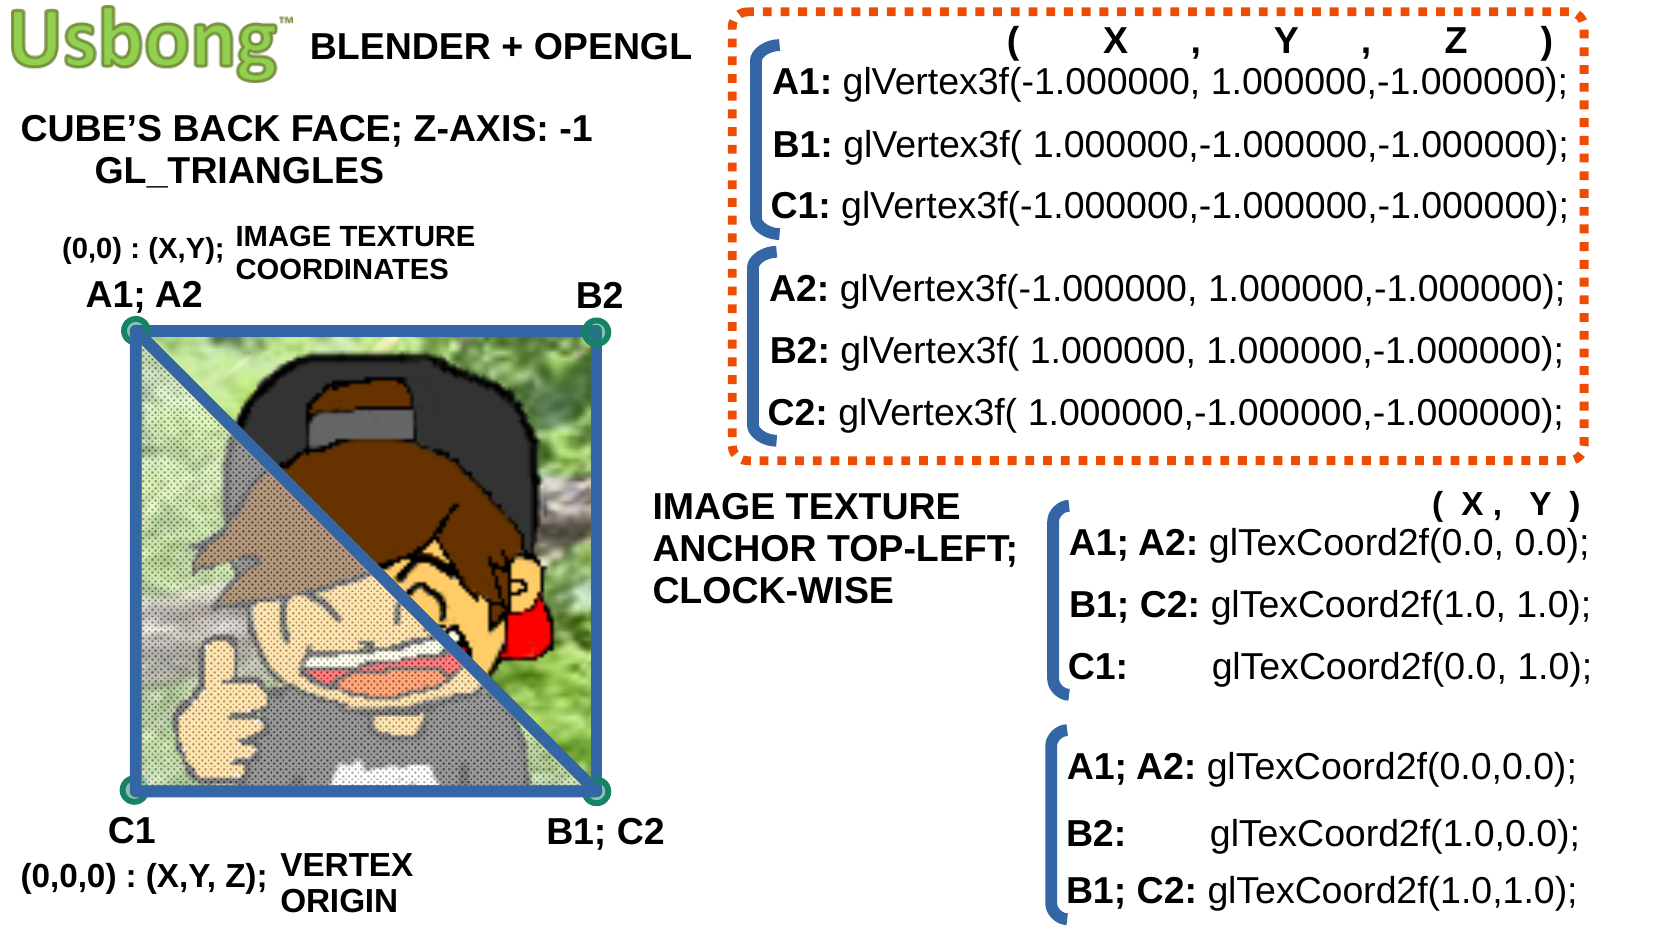

( X , Y , Z )
BLENDER + OPENGL
A1: glVertex3f(-1.000000, 1.000000,-1.000000);
CUBE’S BACK FACE; Z-AXIS: -1
	GL_TRIANGLES
B1: glVertex3f( 1.000000,-1.000000,-1.000000);
C1: glVertex3f(-1.000000,-1.000000,-1.000000);
IMAGE TEXTURE
COORDINATES
(0,0) : (X,Y);
A2: glVertex3f(-1.000000, 1.000000,-1.000000);
A1; A2
B2
B2: glVertex3f( 1.000000, 1.000000,-1.000000);
C2: glVertex3f( 1.000000,-1.000000,-1.000000);
IMAGE TEXTURE
ANCHOR TOP-LEFT;
CLOCK-WISE
( X , Y )
A1; A2: glTexCoord2f(0.0, 0.0);
B1; C2: glTexCoord2f(1.0, 1.0);
C1: glTexCoord2f(0.0, 1.0);
A1; A2: glTexCoord2f(0.0,0.0);
C1
B1; C2
B2: glTexCoord2f(1.0,0.0);
VERTEX
ORIGIN
(0,0,0) : (X,Y, Z);
B1; C2: glTexCoord2f(1.0,1.0);